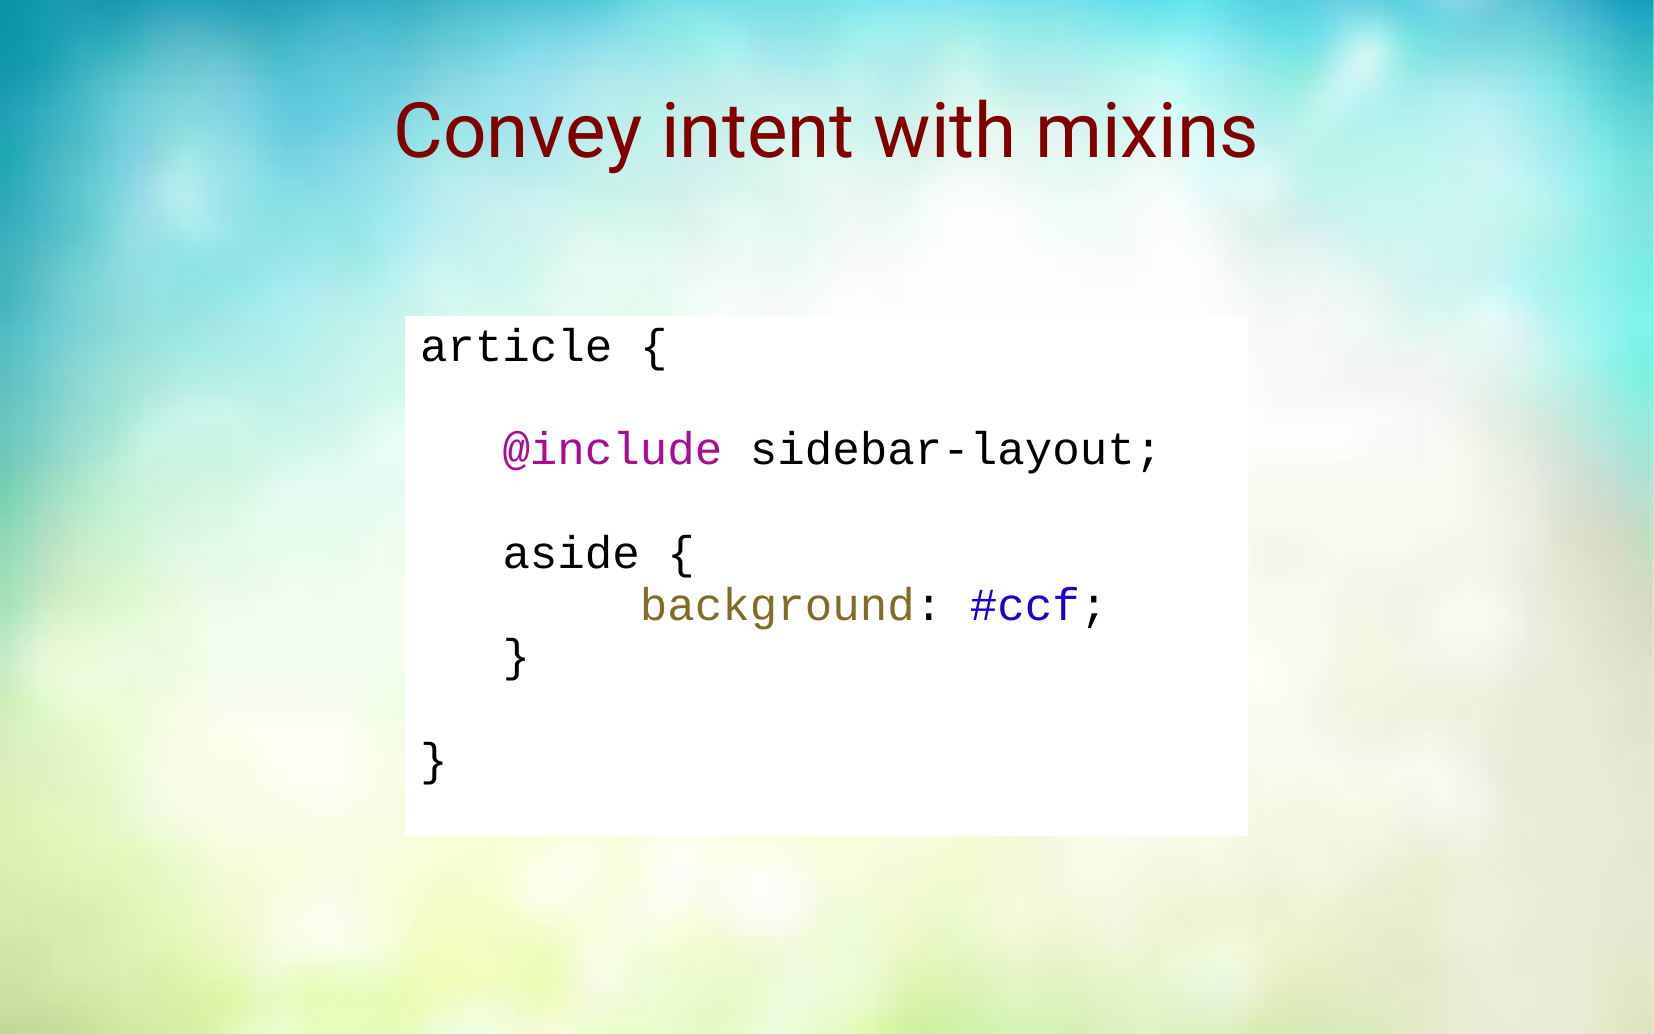

# Convey intent with mixins
article {
 @include sidebar-layout;
 aside {
 background: #ccf;
 }
}